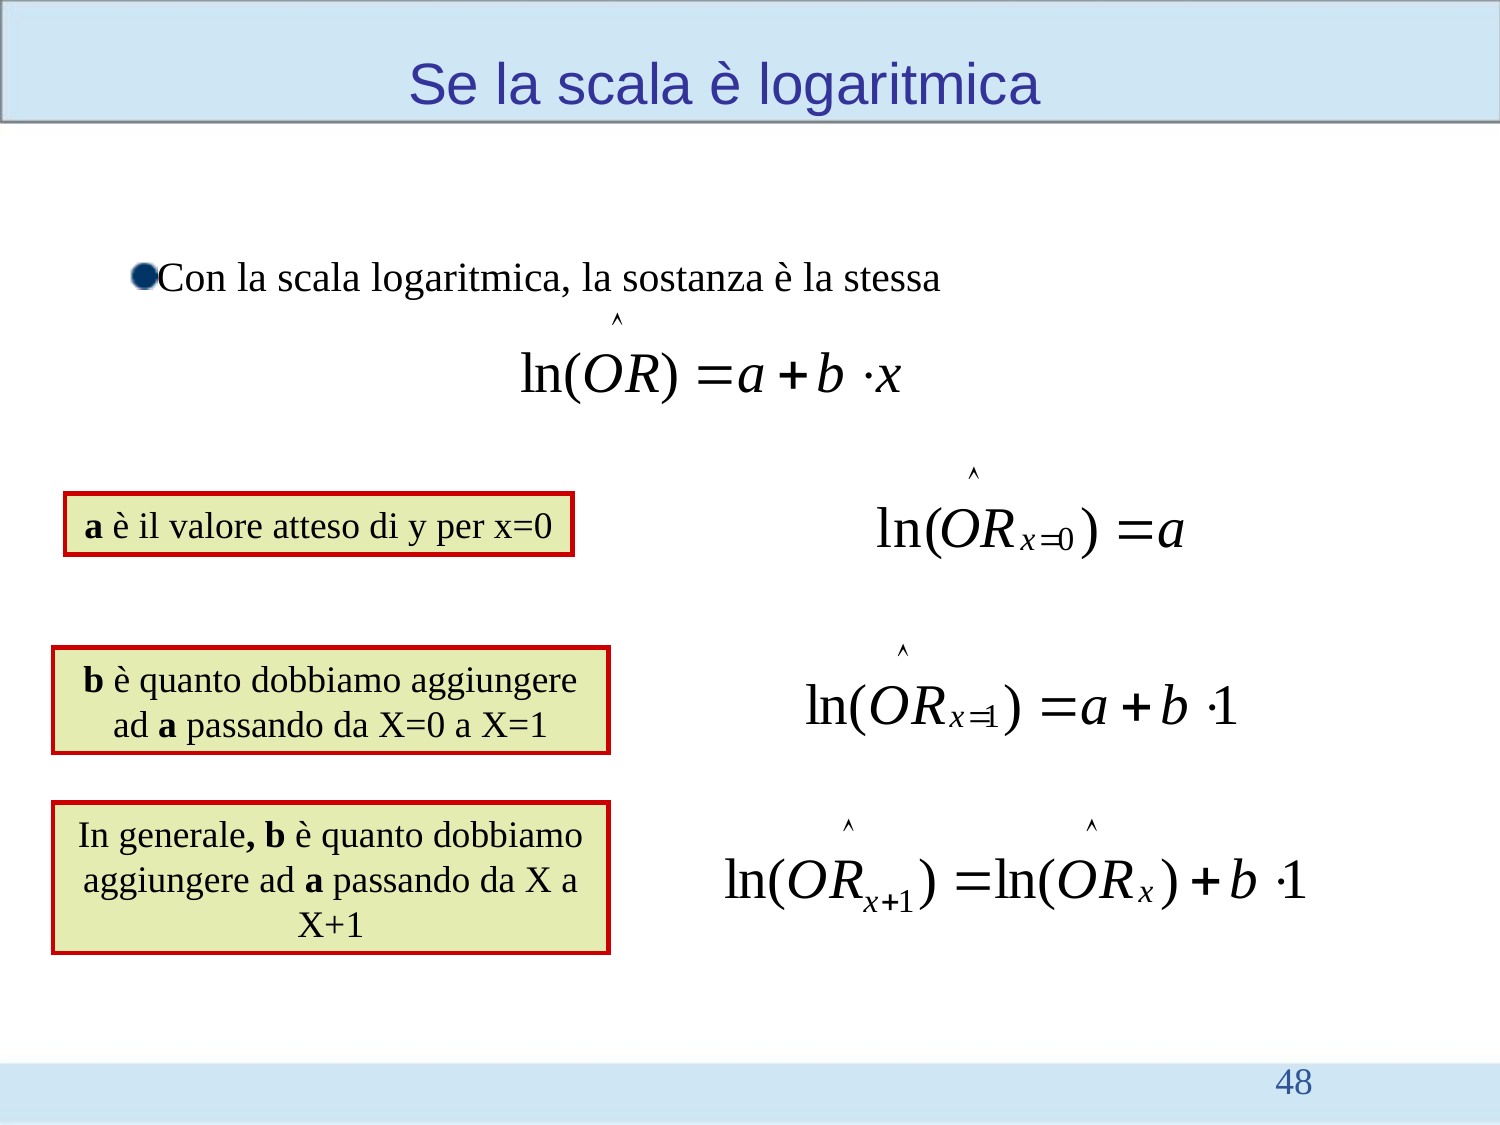

Se la scala è logaritmica
Con la scala logaritmica, la sostanza è la stessa
a è il valore atteso di y per x=0
b è quanto dobbiamo aggiungere ad a passando da X=0 a X=1
In generale, b è quanto dobbiamo aggiungere ad a passando da X a X+1